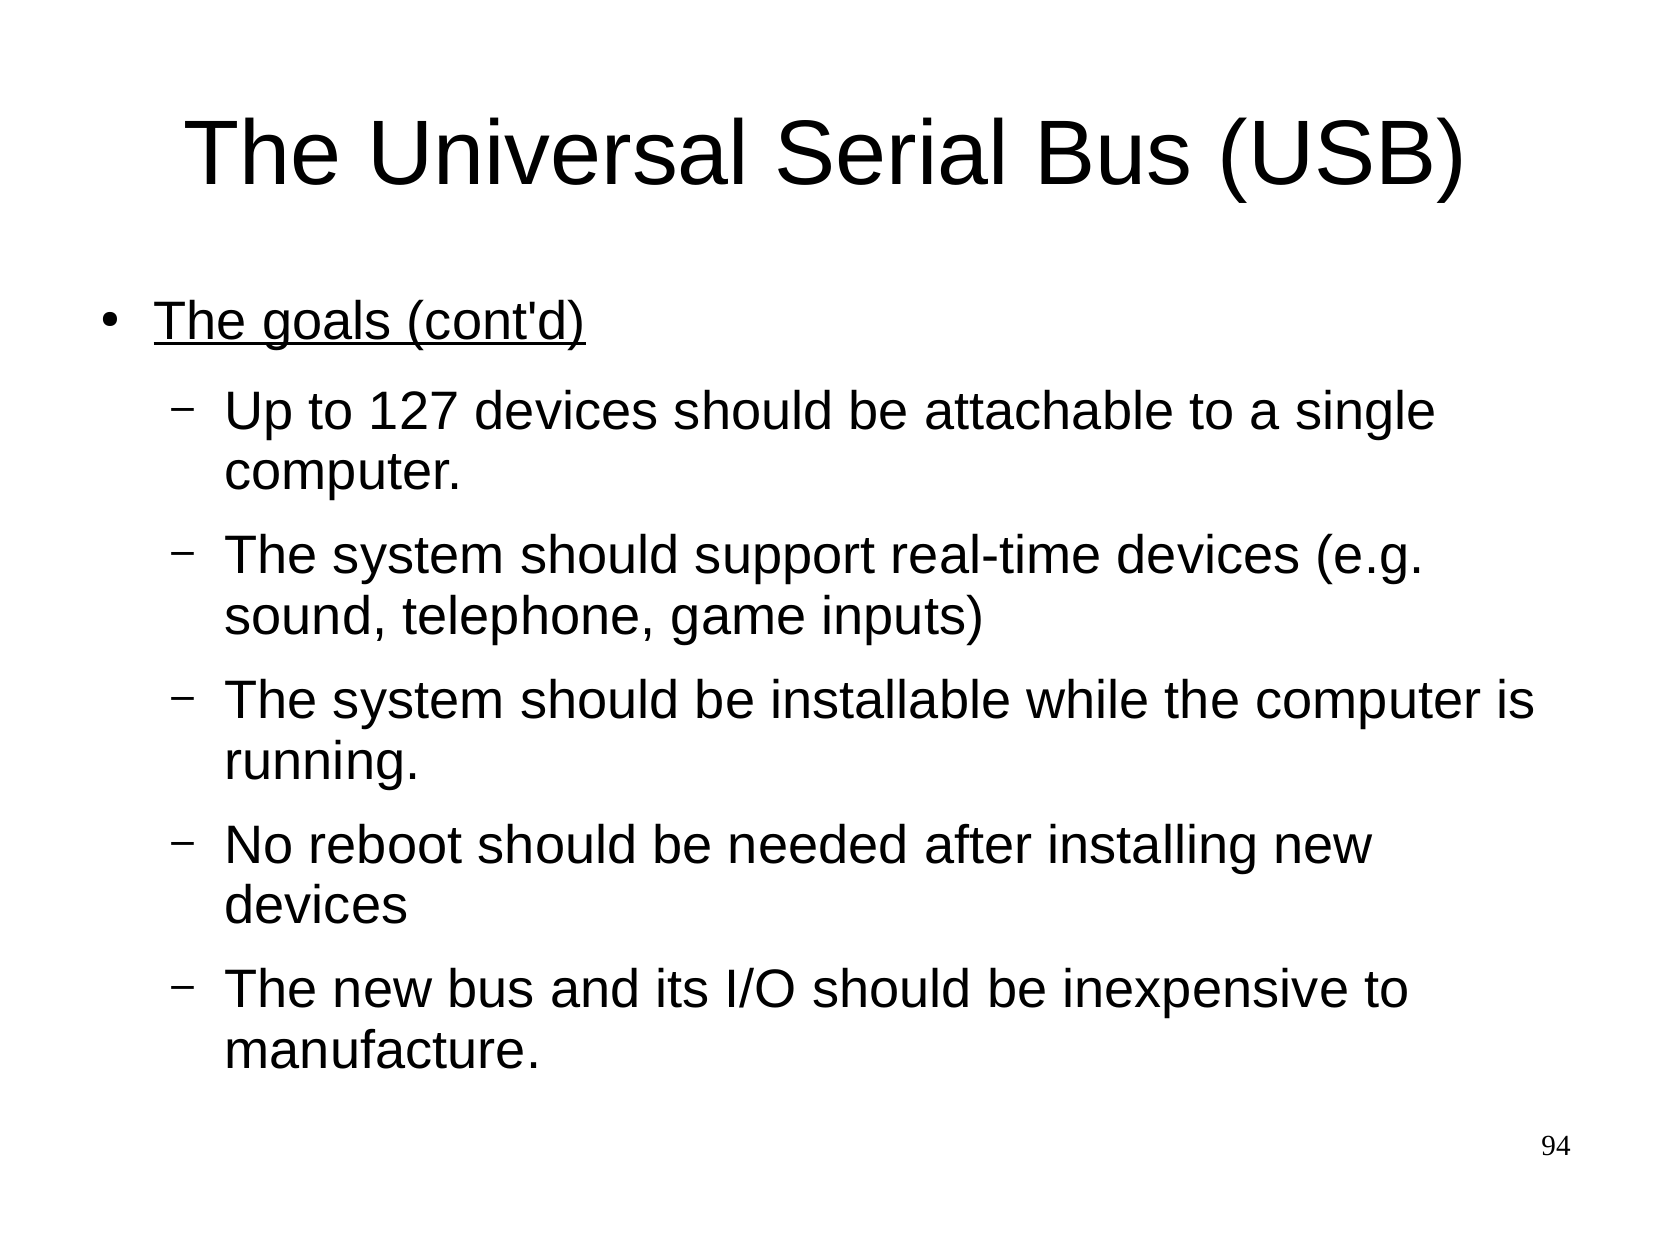

# The Universal Serial Bus (USB)
The goals (cont'd)
Up to 127 devices should be attachable to a single computer.
The system should support real-time devices (e.g. sound, telephone, game inputs)
The system should be installable while the computer is running.
No reboot should be needed after installing new devices
The new bus and its I/O should be inexpensive to manufacture.
94